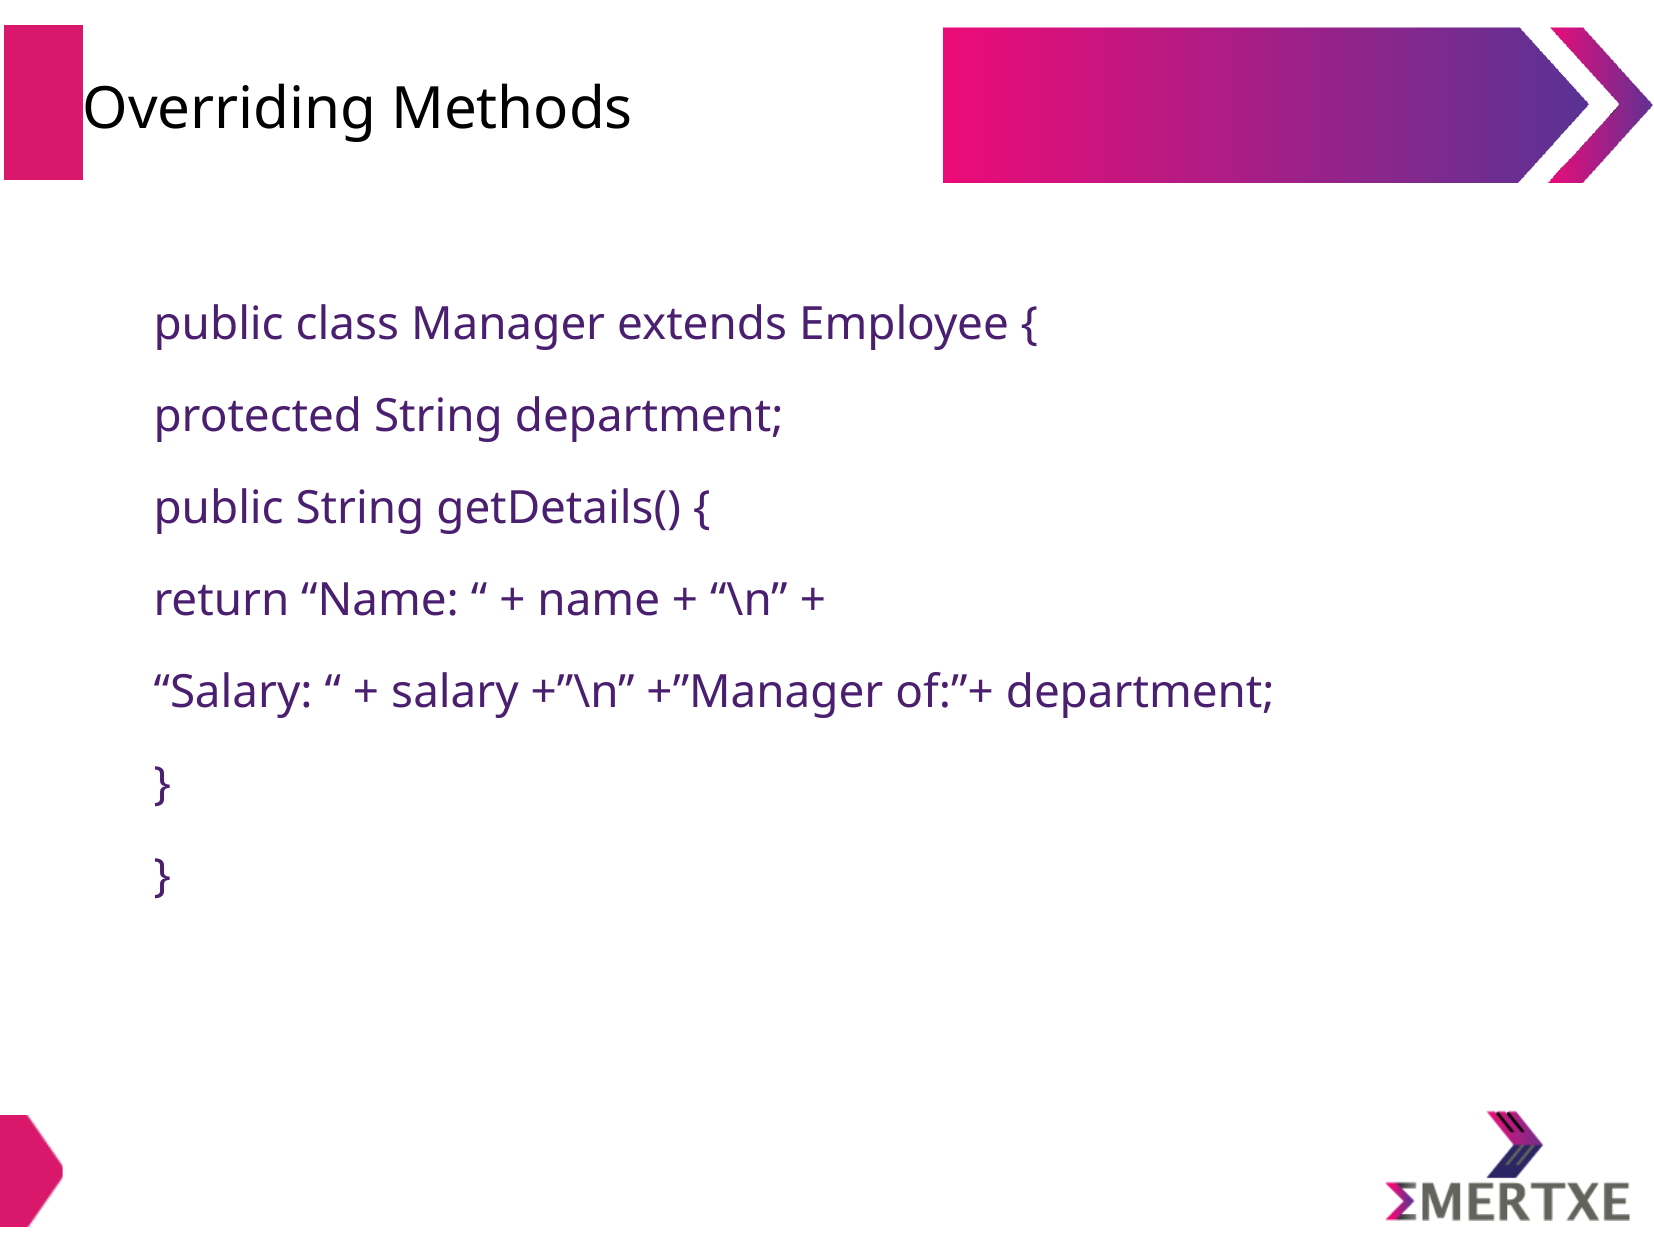

# Overriding Methods
public class Manager extends Employee {
protected String department;
public String getDetails() {
return “Name: “ + name + “\n” +
“Salary: “ + salary +”\n” +”Manager of:”+ department;
}
}